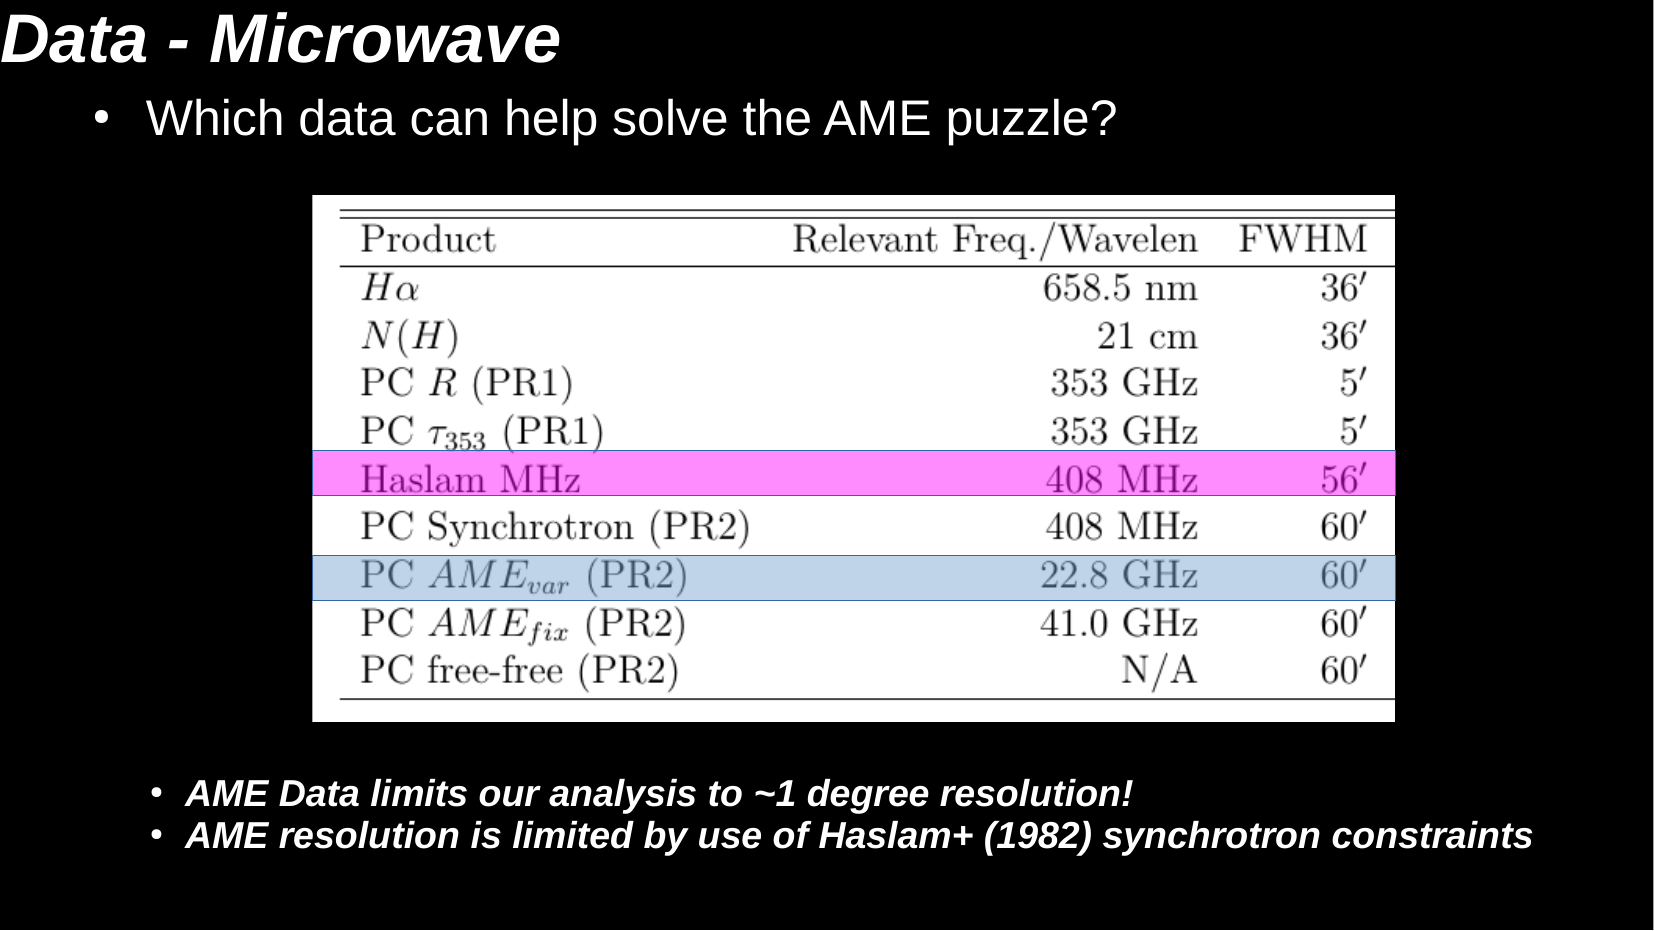

# Data - Microwave
Which data can help solve the AME puzzle?
AME Data limits our analysis to ~1 degree resolution!
AME resolution is limited by use of Haslam+ (1982) synchrotron constraints